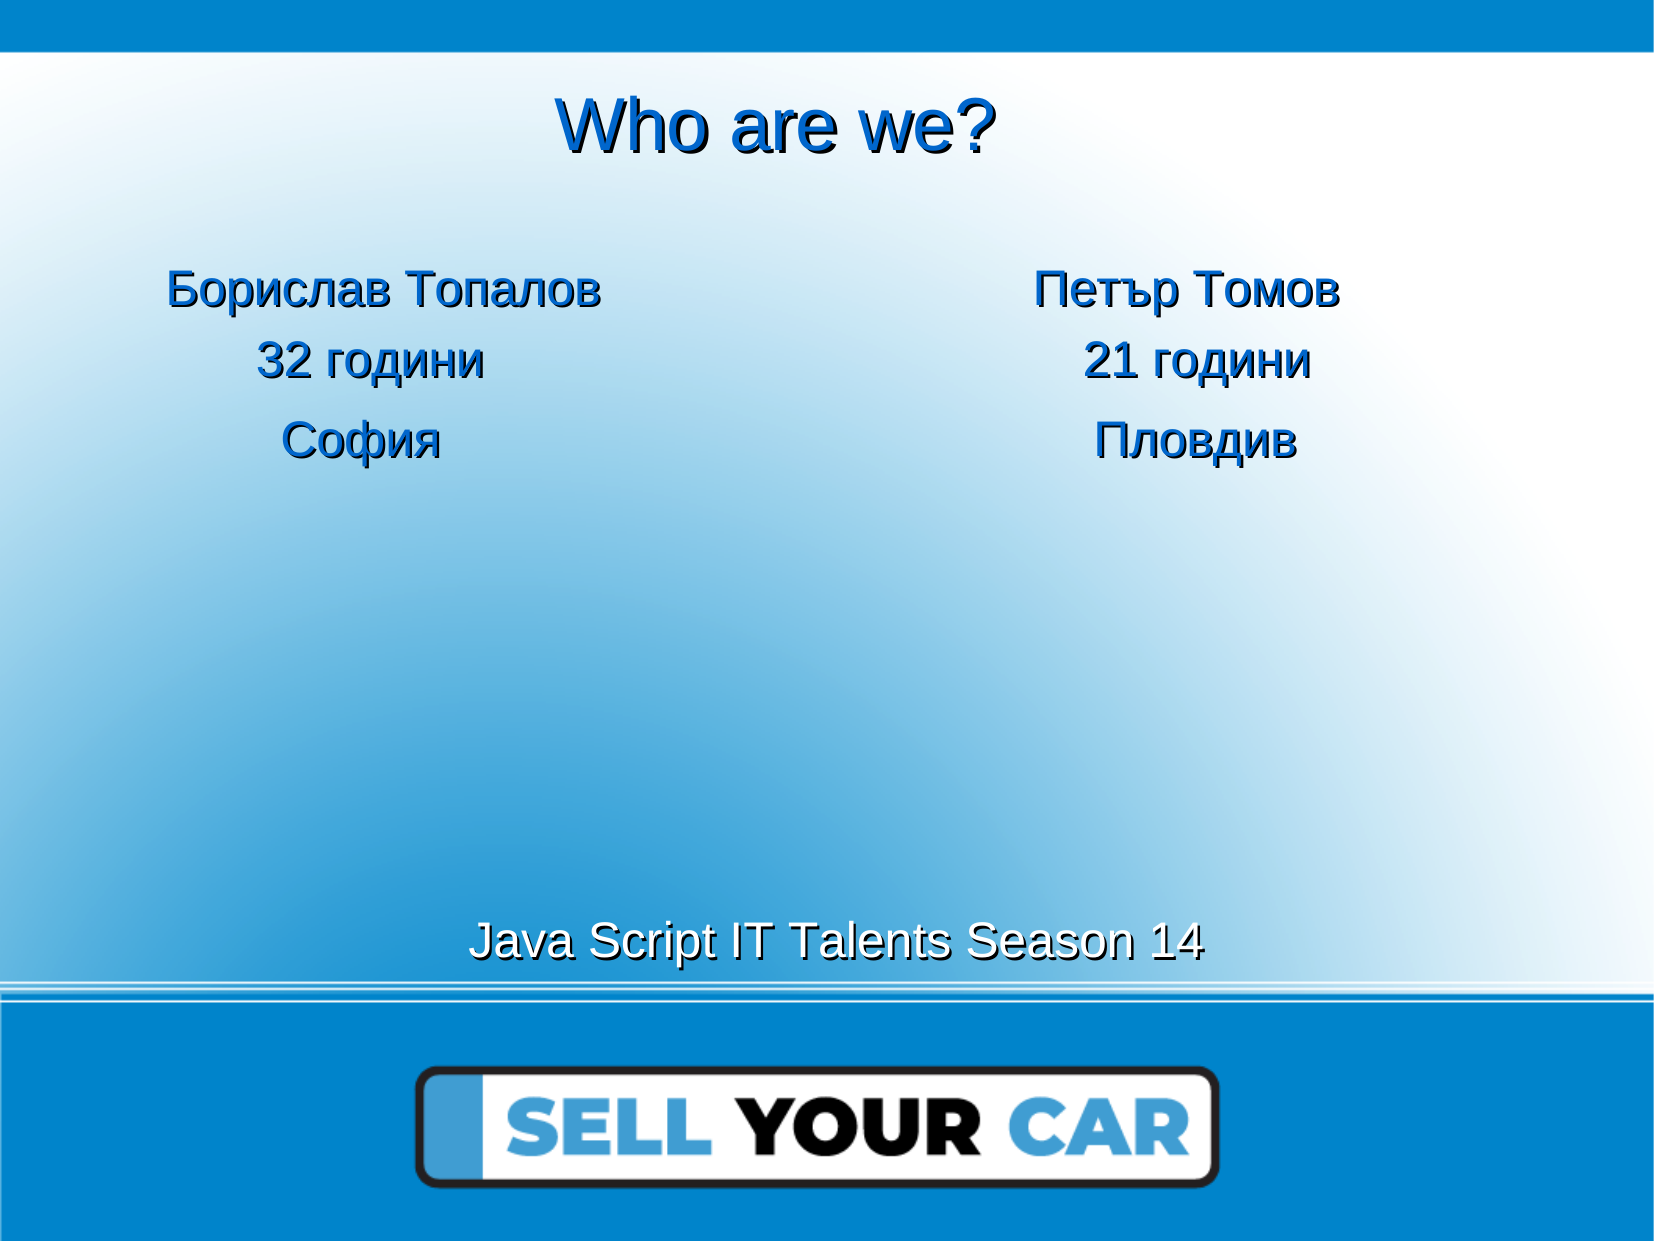

Who are we?
Борислав Топалов Петър Томов
32 години						21 години
 София						Пловдив
Java Script IT Talents Season 14
#